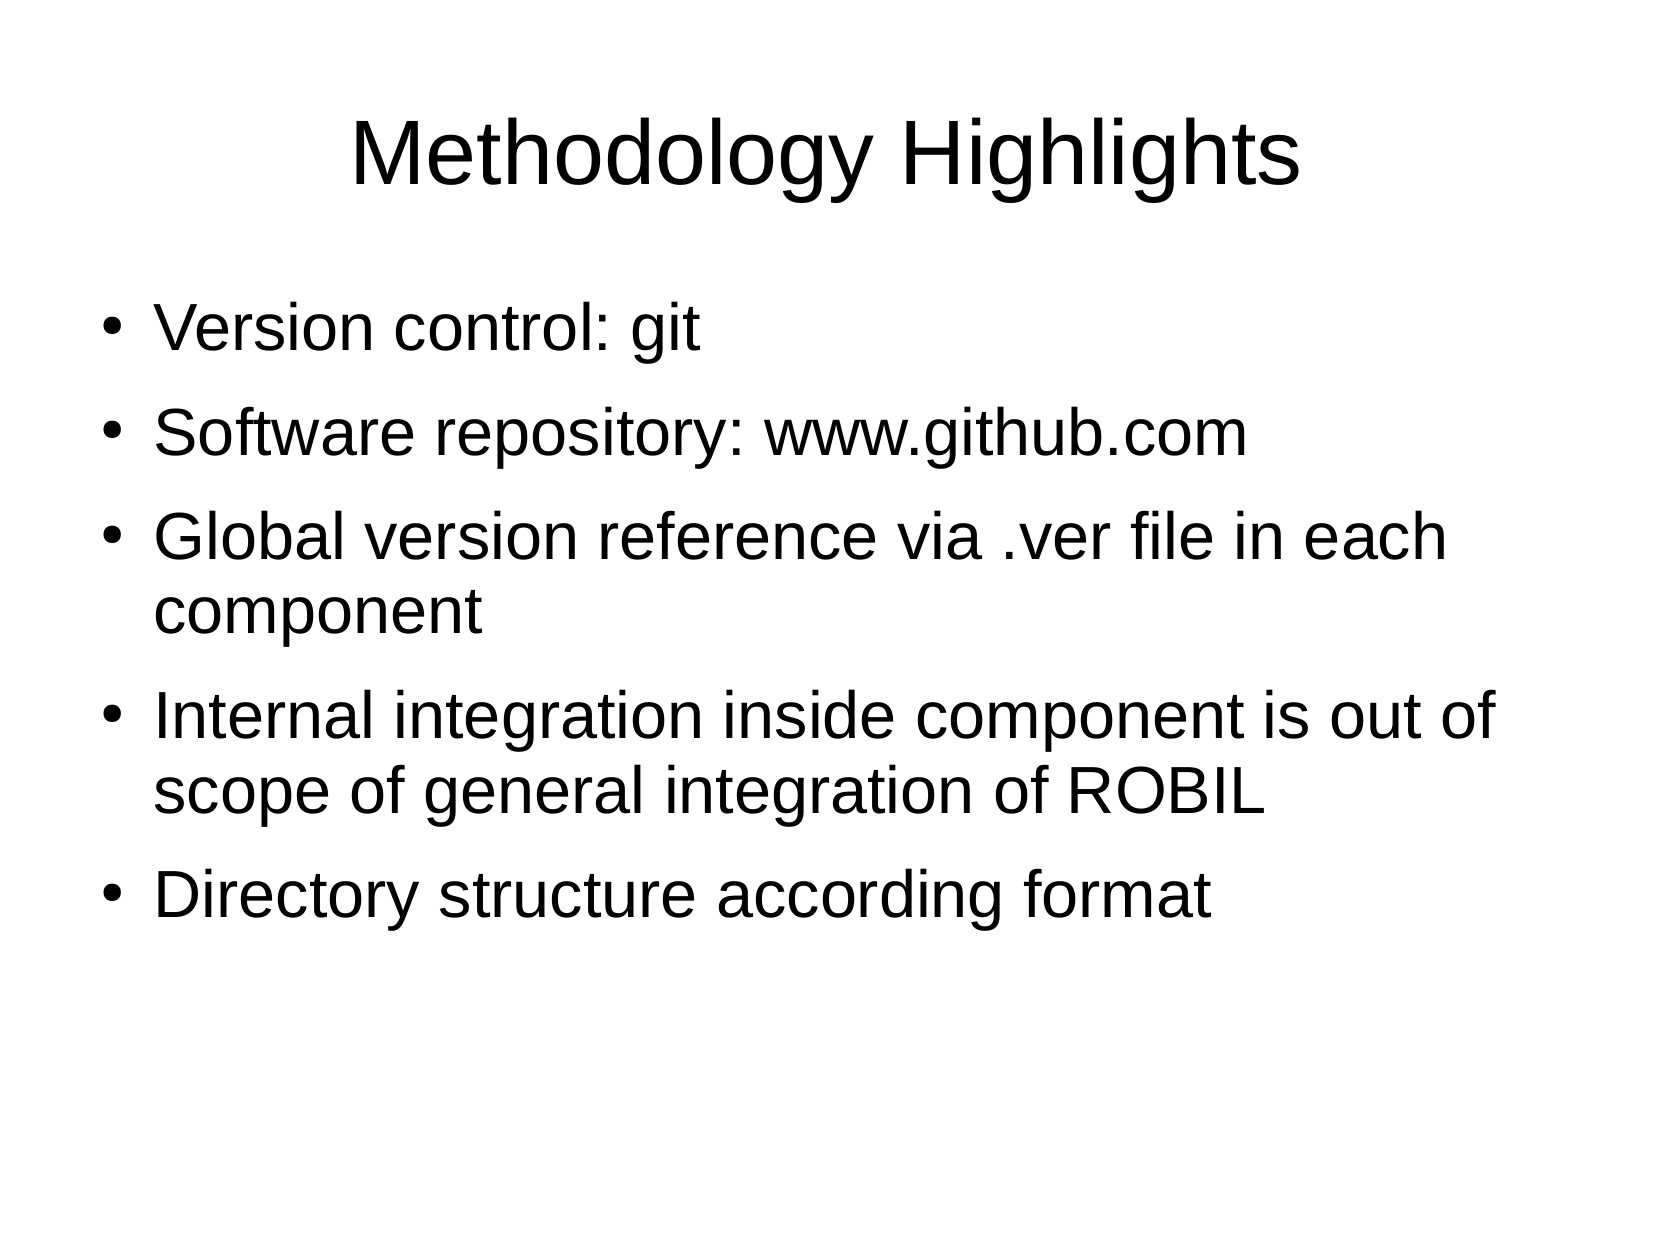

# Methodology Highlights
Version control: git
Software repository: www.github.com
Global version reference via .ver file in each component
Internal integration inside component is out of scope of general integration of ROBIL
Directory structure according format